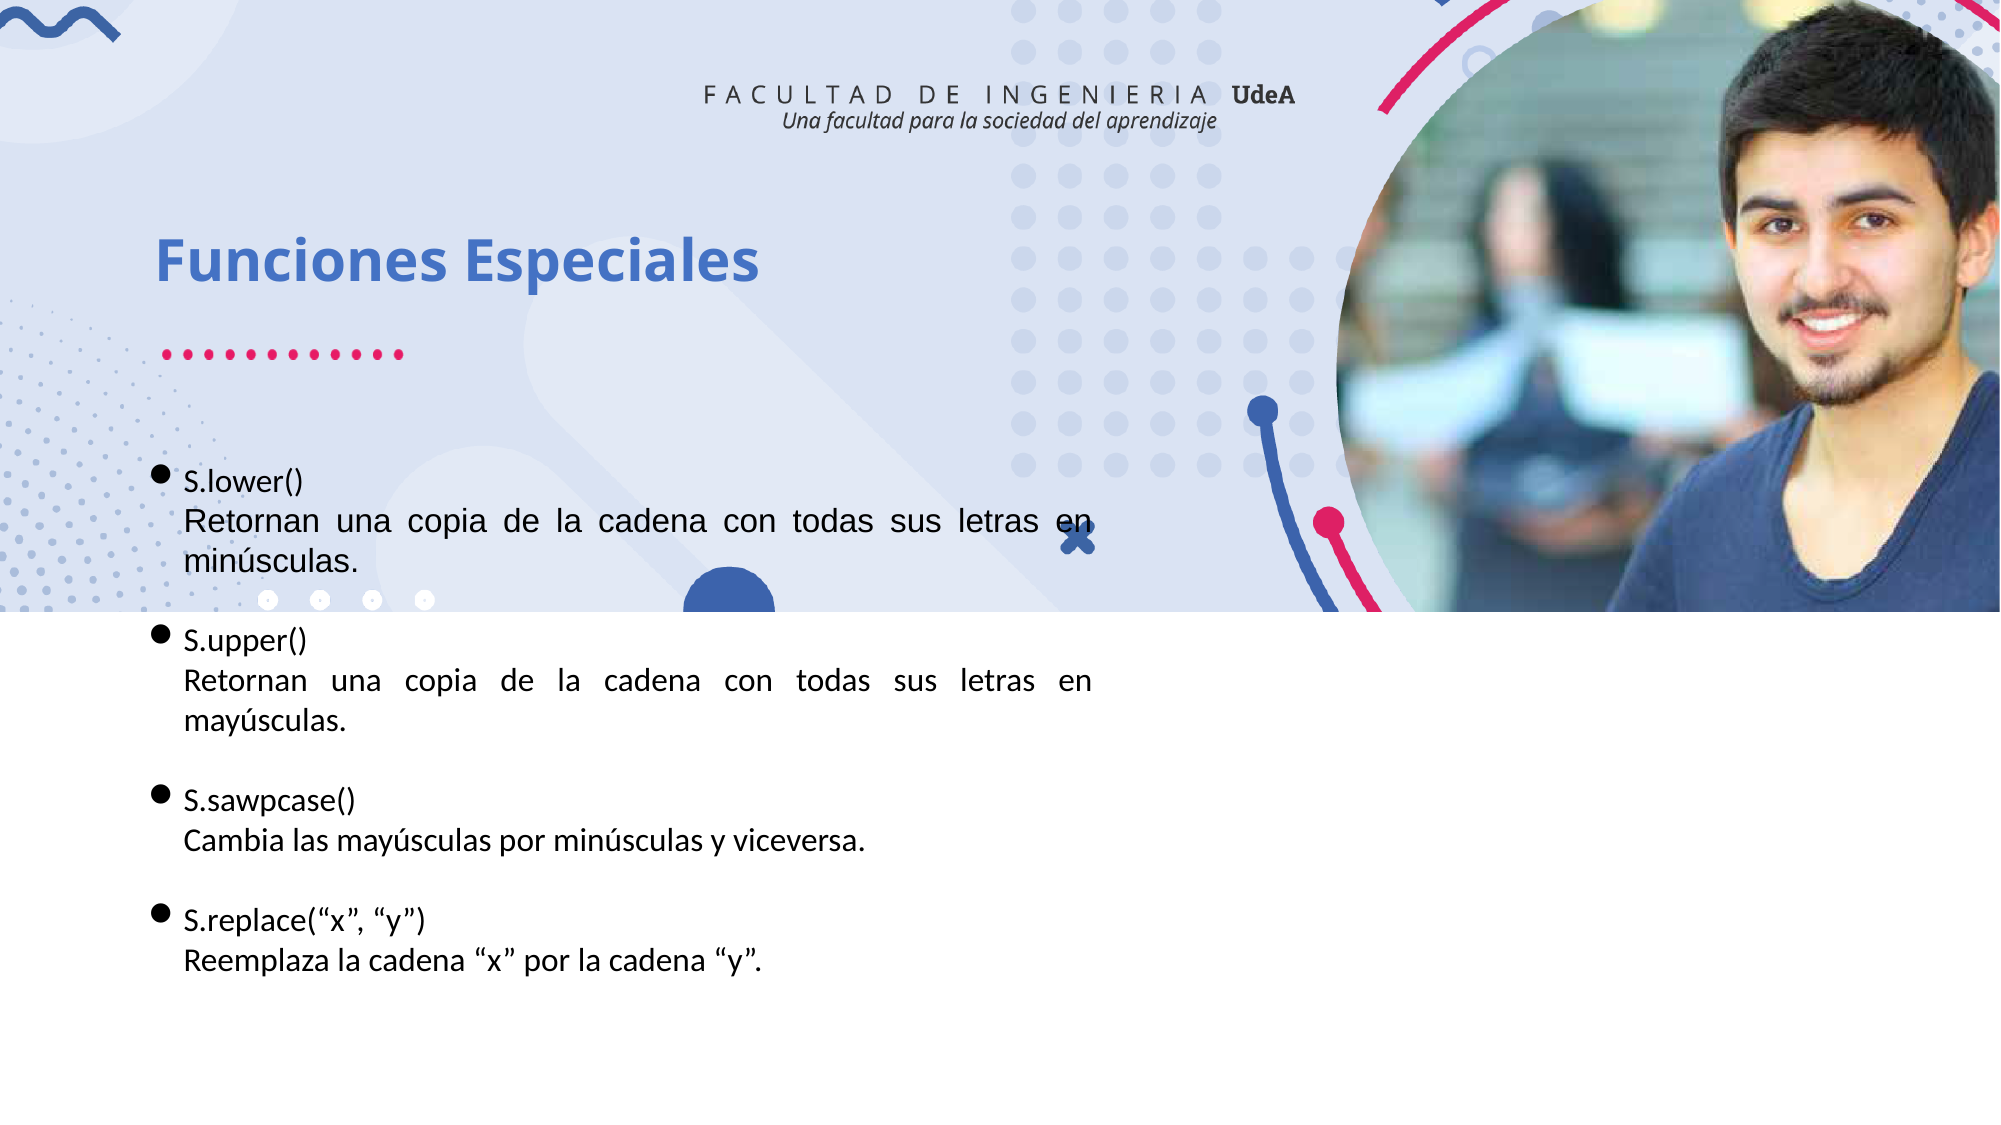

Funciones Especiales
S.lower()
Retornan una copia de la cadena con todas sus letras en minúsculas.
S.upper()
Retornan una copia de la cadena con todas sus letras en mayúsculas.
S.sawpcase()
Cambia las mayúsculas por minúsculas y viceversa.
S.replace(“x”, “y”)
Reemplaza la cadena “x” por la cadena “y”.